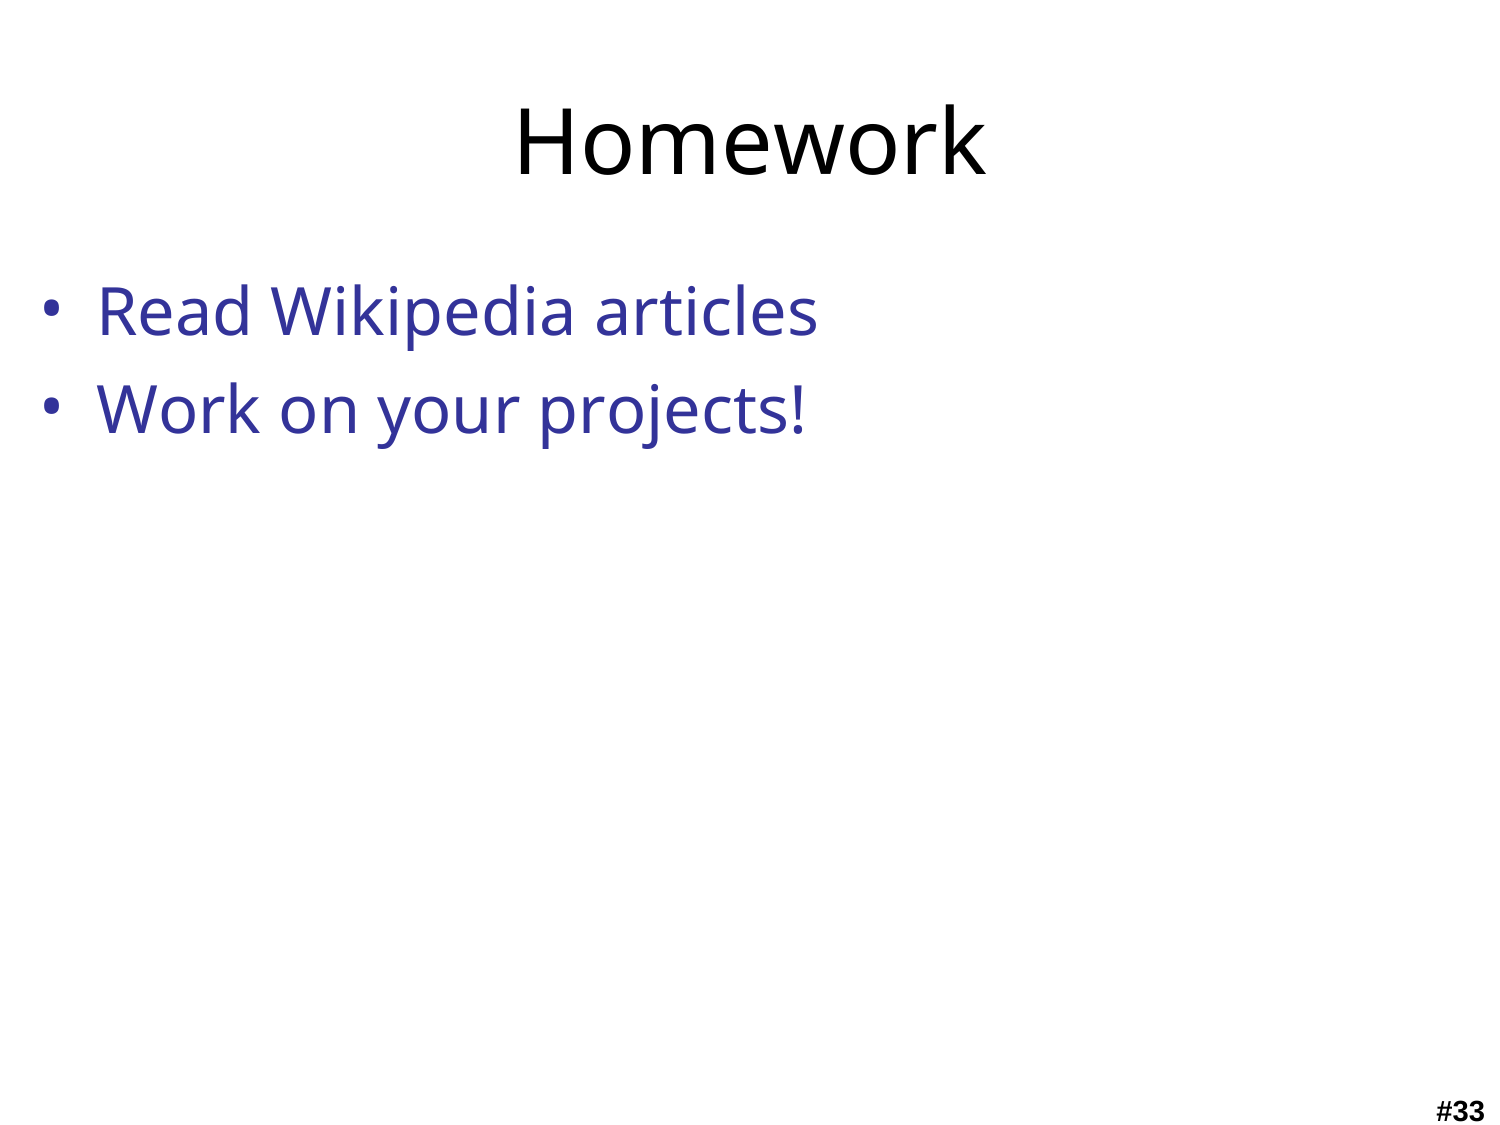

# Homework
Read Wikipedia articles
Work on your projects!
33